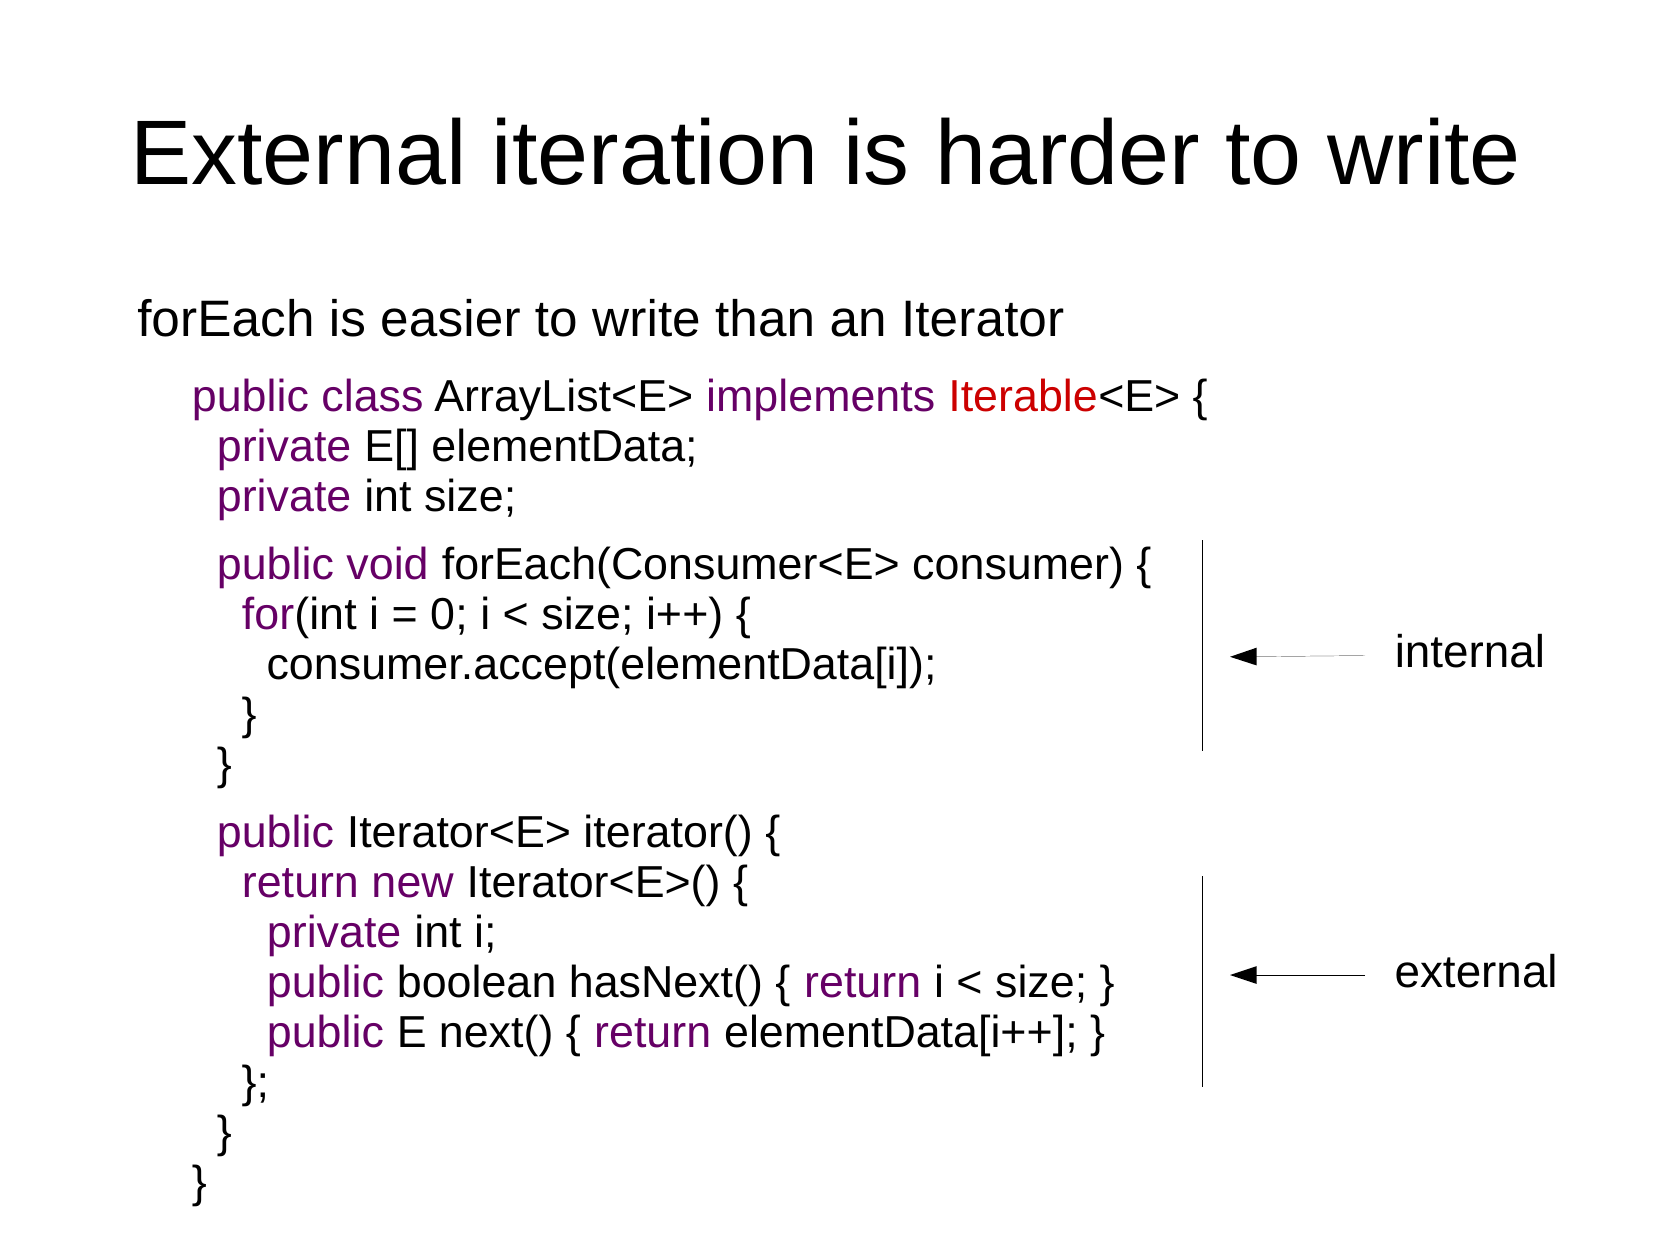

# External iteration is harder to write
forEach is easier to write than an Iterator
public class ArrayList<E> implements Iterable<E> {
 private E[] elementData;
 private int size;
 public void forEach(Consumer<E> consumer) {
 for(int i = 0; i < size; i++) {
 consumer.accept(elementData[i]);
 }
 }
 public Iterator<E> iterator() {
 return new Iterator<E>() {
 private int i;
 public boolean hasNext() { return i < size; }
 public E next() { return elementData[i++]; }
 };
 }
}
internal
external